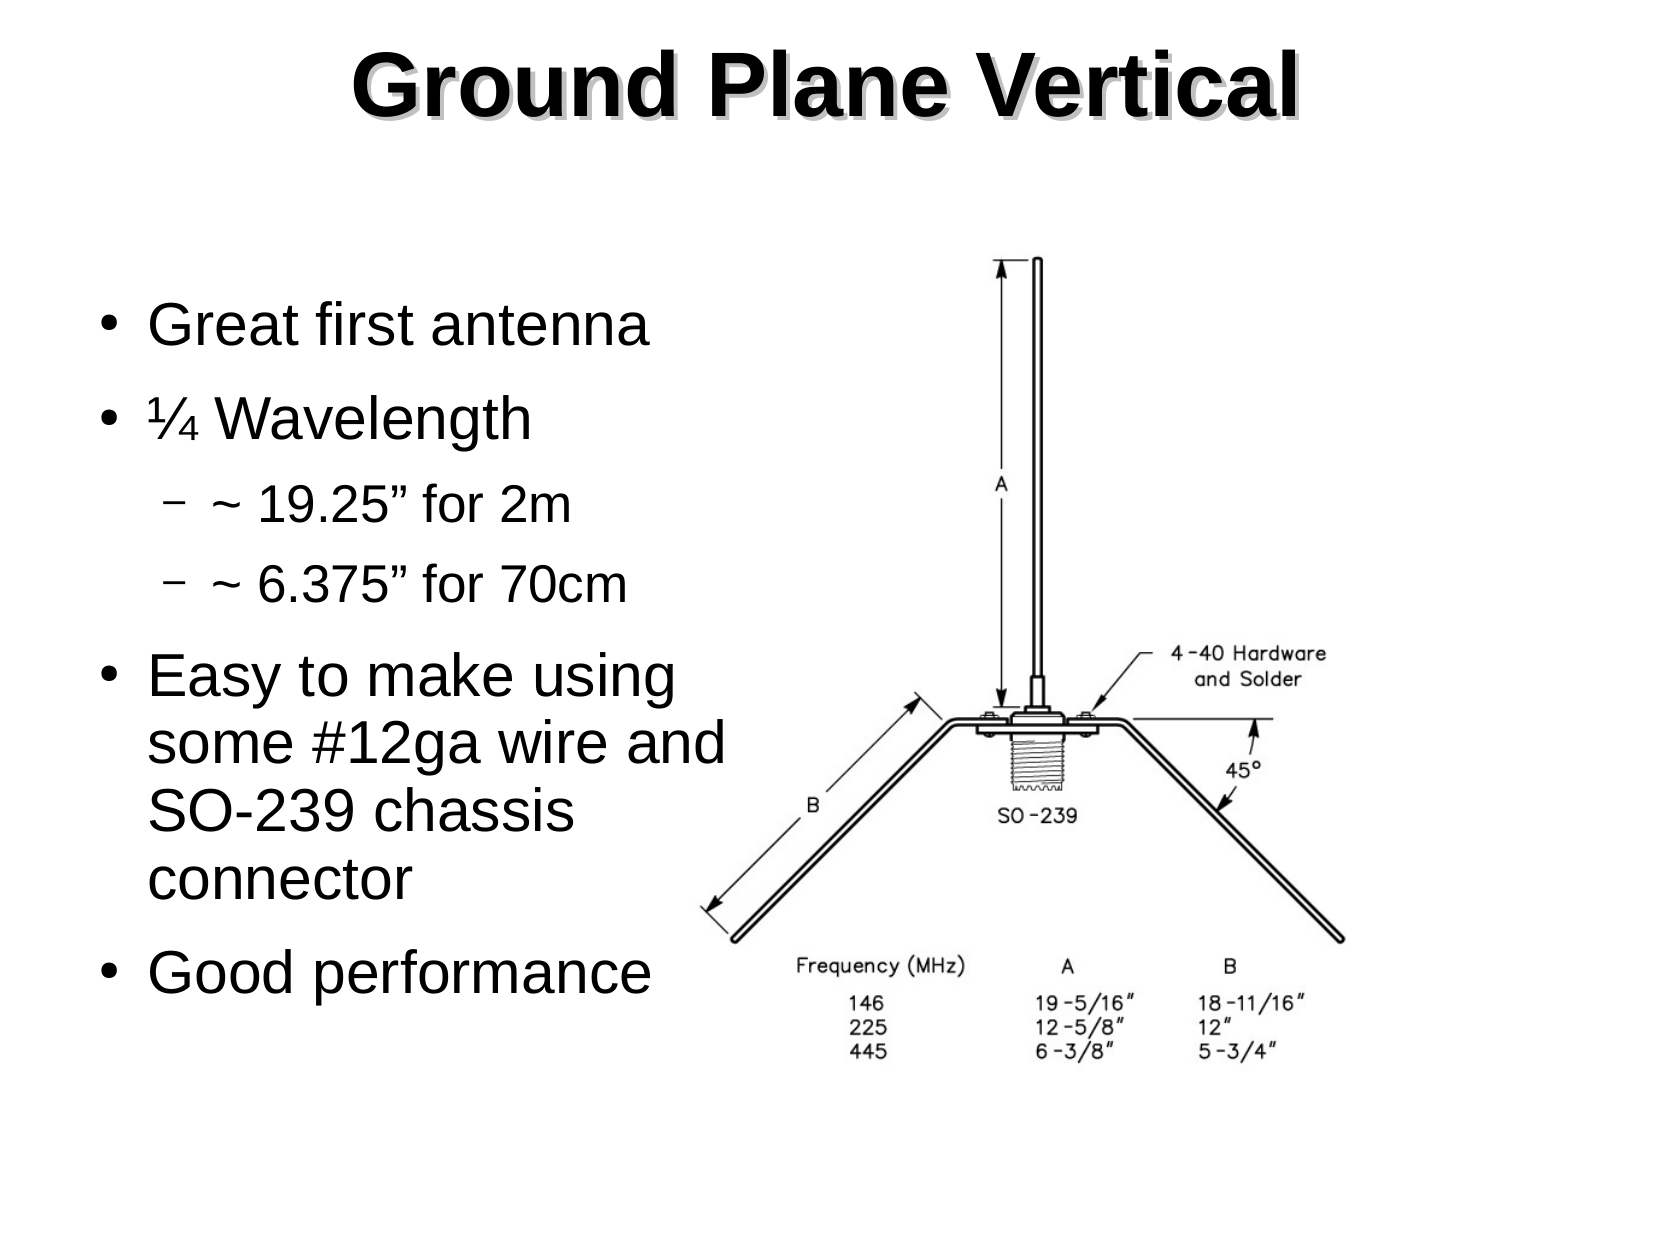

# Ground Plane Vertical
Great first antenna
¼ Wavelength
~ 19.25” for 2m
~ 6.375” for 70cm
Easy to make using some #12ga wire and SO-239 chassis connector
Good performance